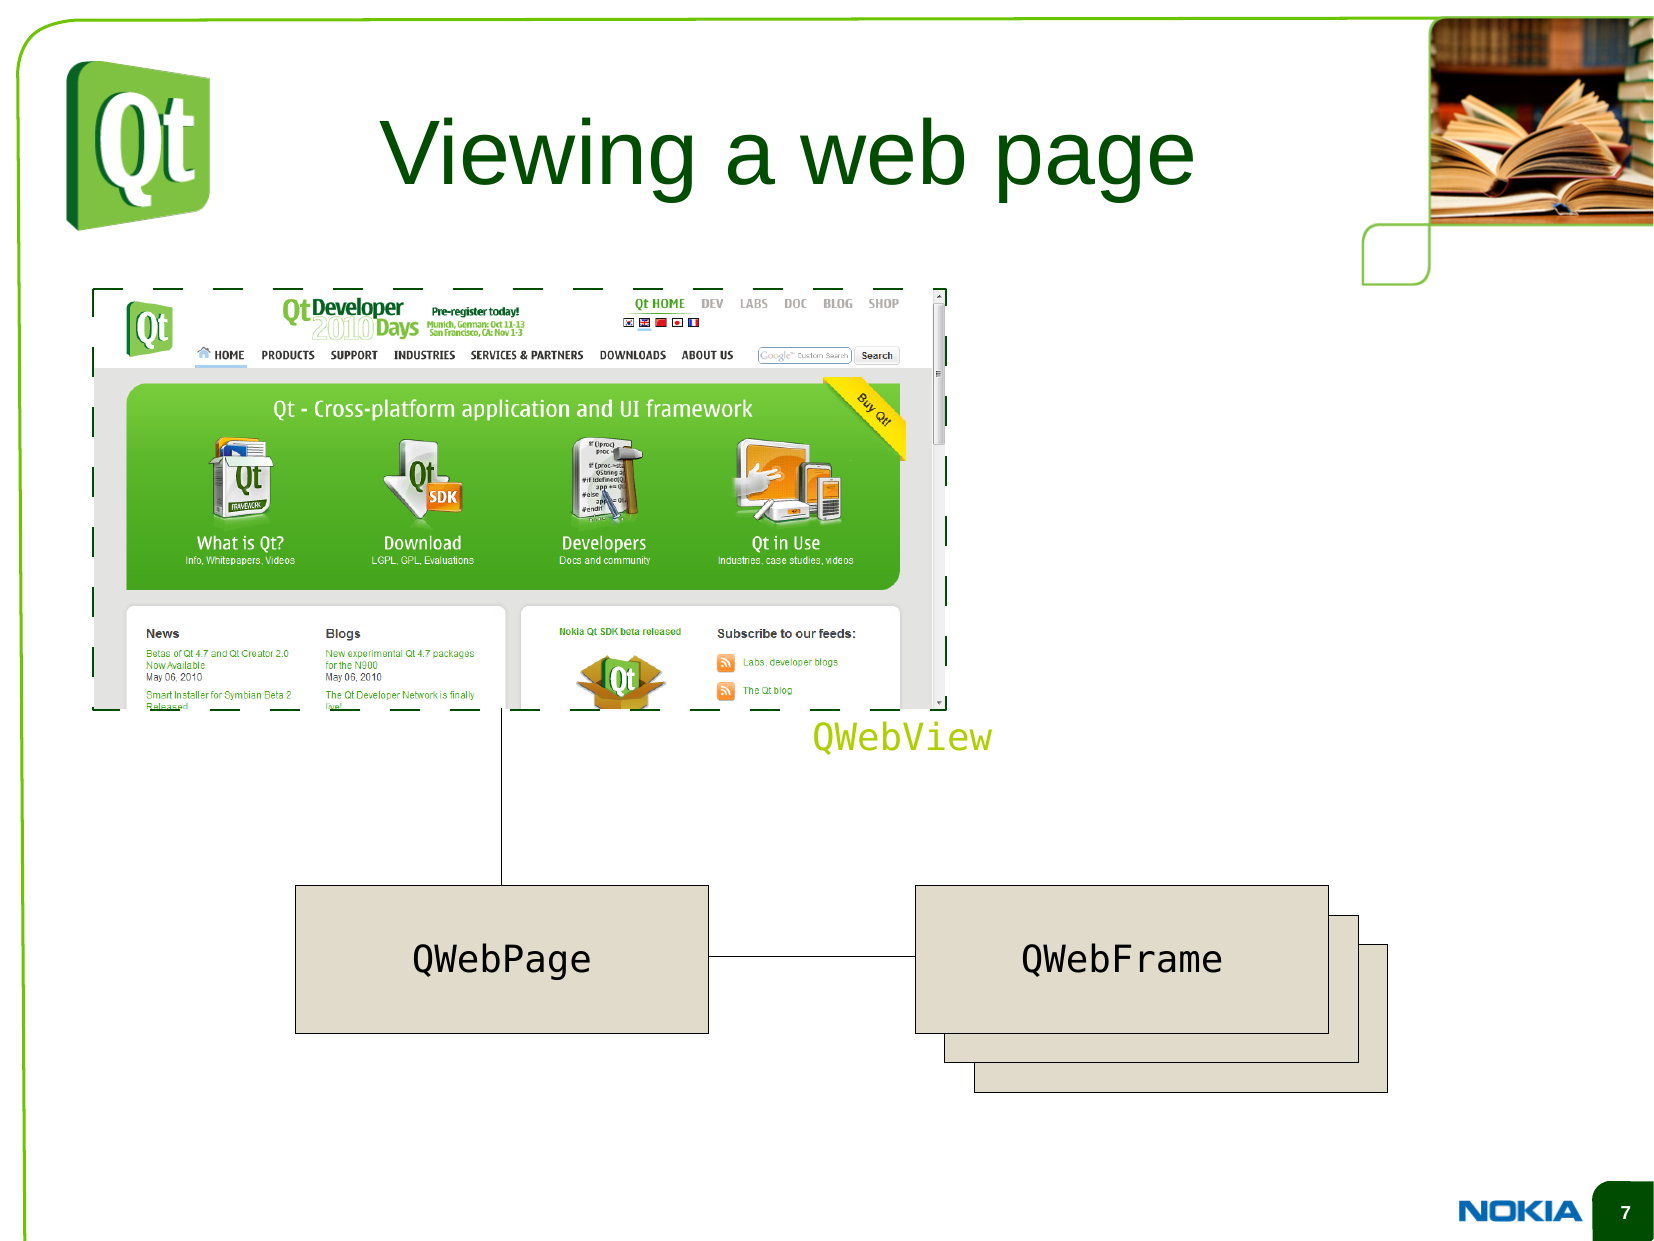

# Viewing a web page
QWebView
QWebPage
QWebFrame